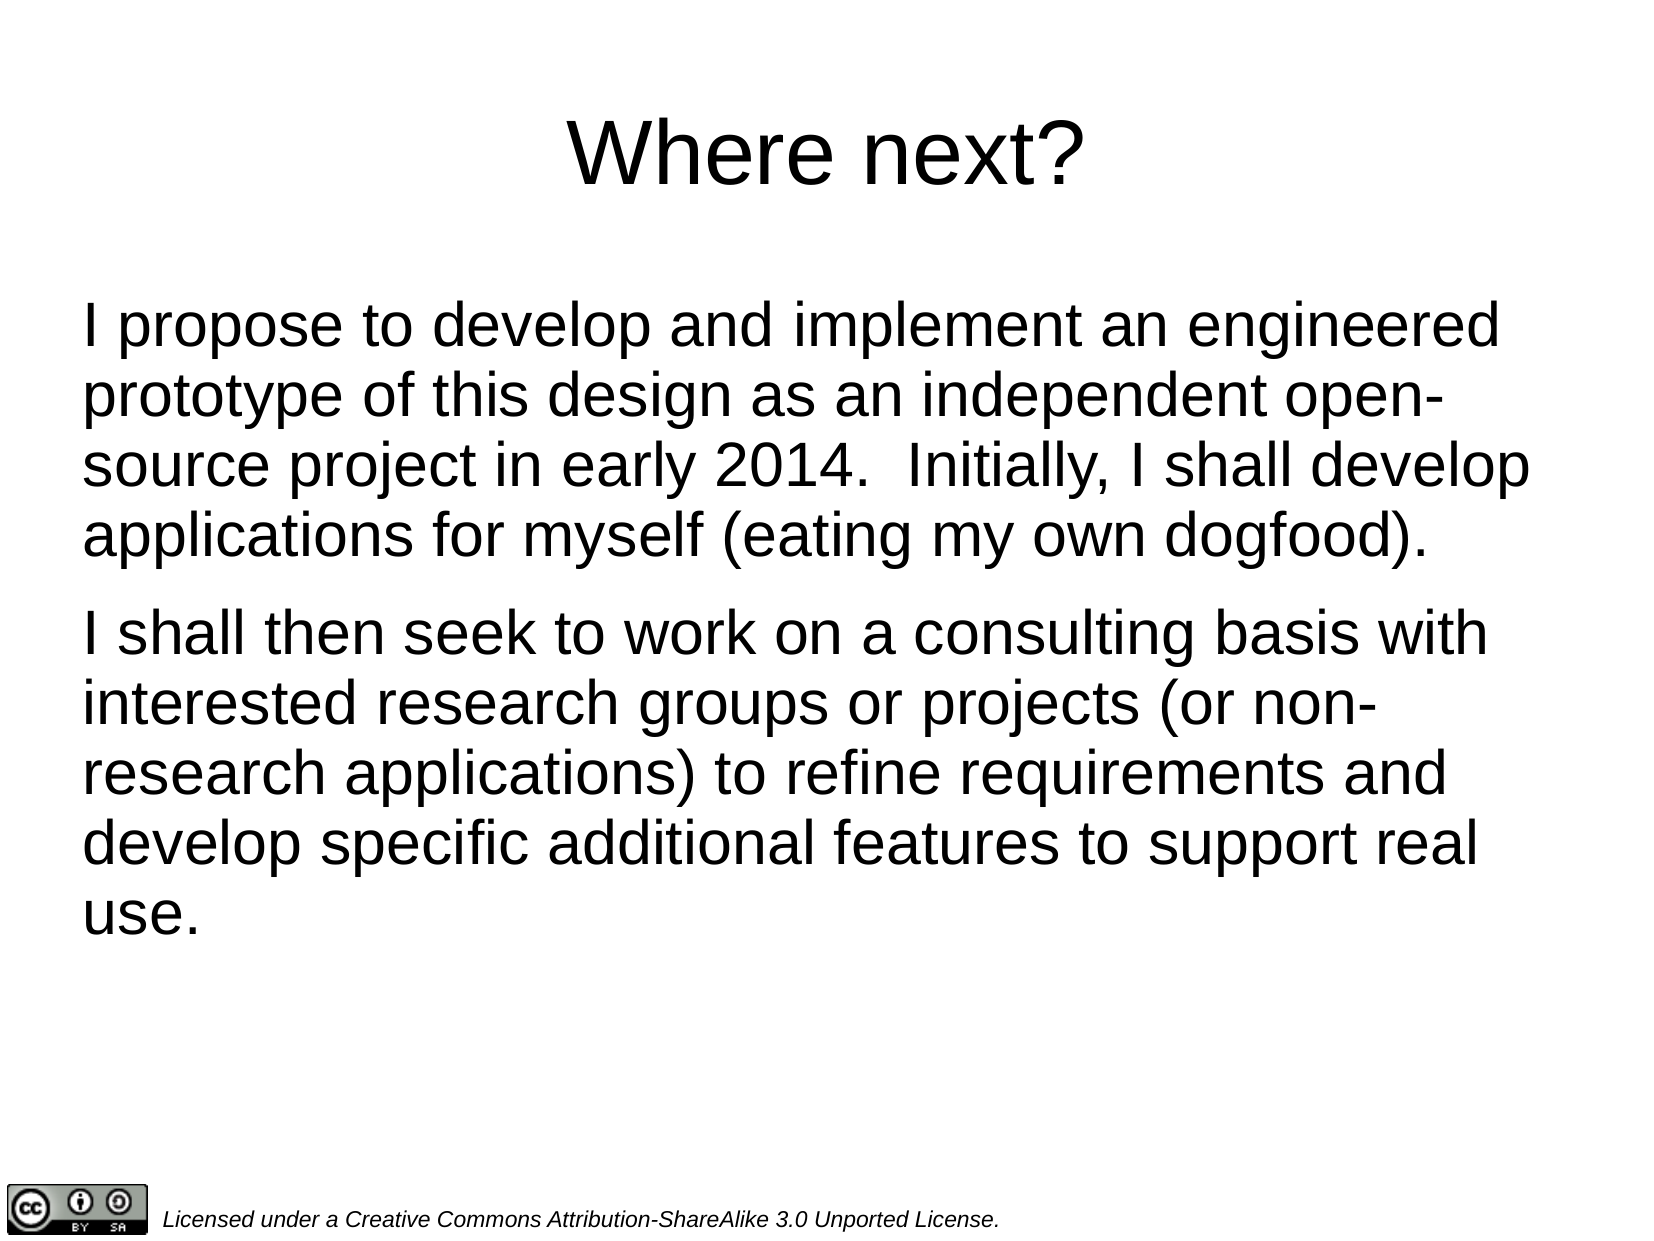

# Where next?
I propose to develop and implement an engineered prototype of this design as an independent open-source project in early 2014. Initially, I shall develop applications for myself (eating my own dogfood).
I shall then seek to work on a consulting basis with interested research groups or projects (or non-research applications) to refine requirements and develop specific additional features to support real use.